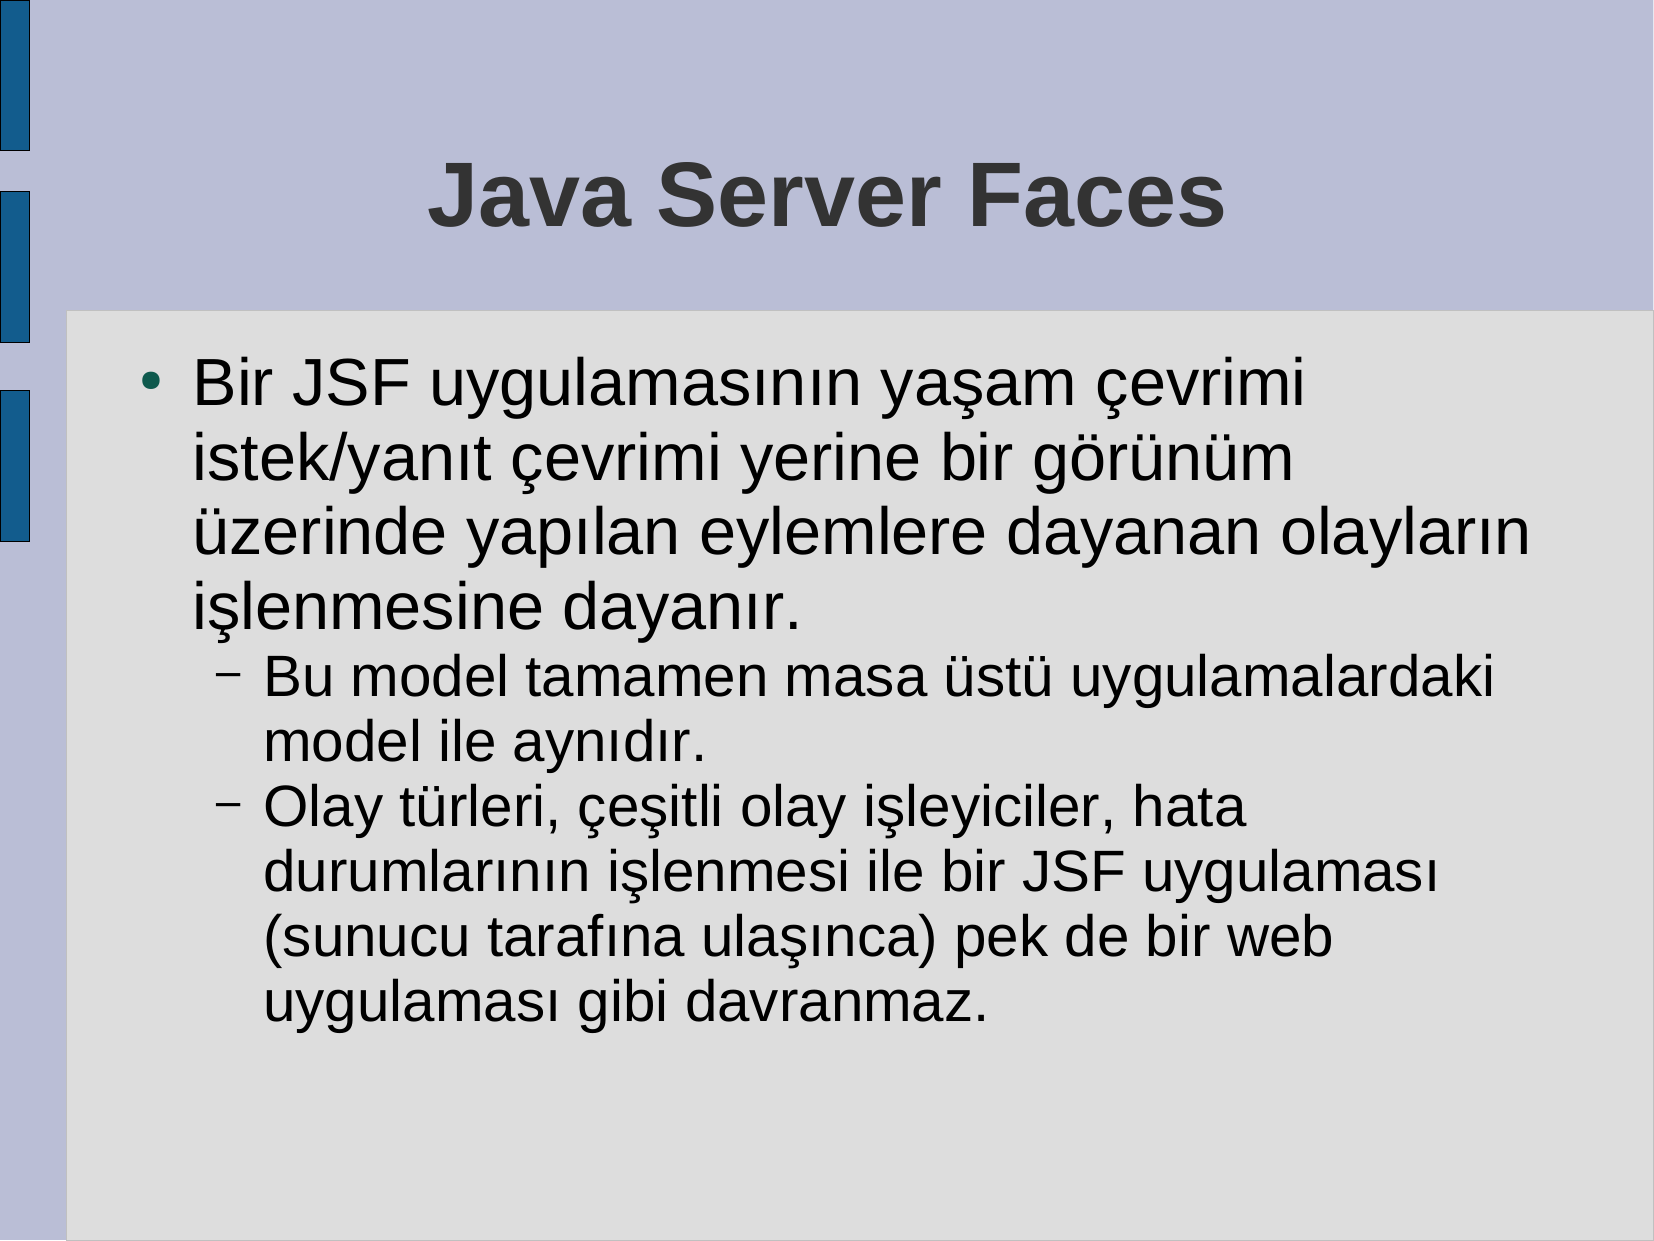

# Java Server Faces
Bir JSF uygulamasının yaşam çevrimi istek/yanıt çevrimi yerine bir görünüm üzerinde yapılan eylemlere dayanan olayların işlenmesine dayanır.
Bu model tamamen masa üstü uygulamalardaki model ile aynıdır.
Olay türleri, çeşitli olay işleyiciler, hata durumlarının işlenmesi ile bir JSF uygulaması (sunucu tarafına ulaşınca) pek de bir web uygulaması gibi davranmaz.